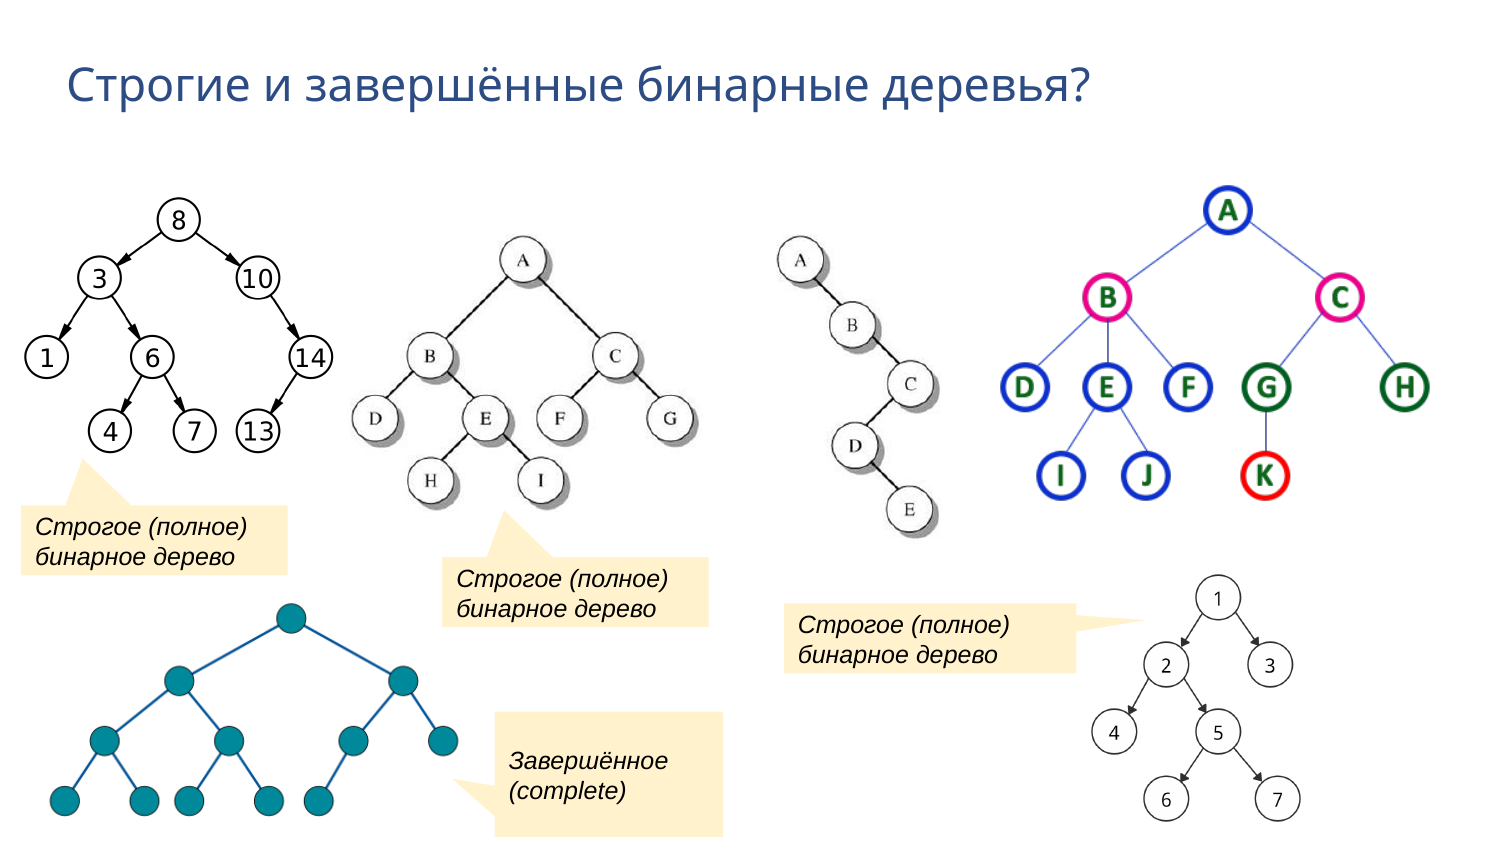

# Строгие и завершённые бинарные деревья?
Строгое (полное) бинарное дерево
Строгое (полное) бинарное дерево
Строгое (полное) бинарное дерево
Завершённое (complete)